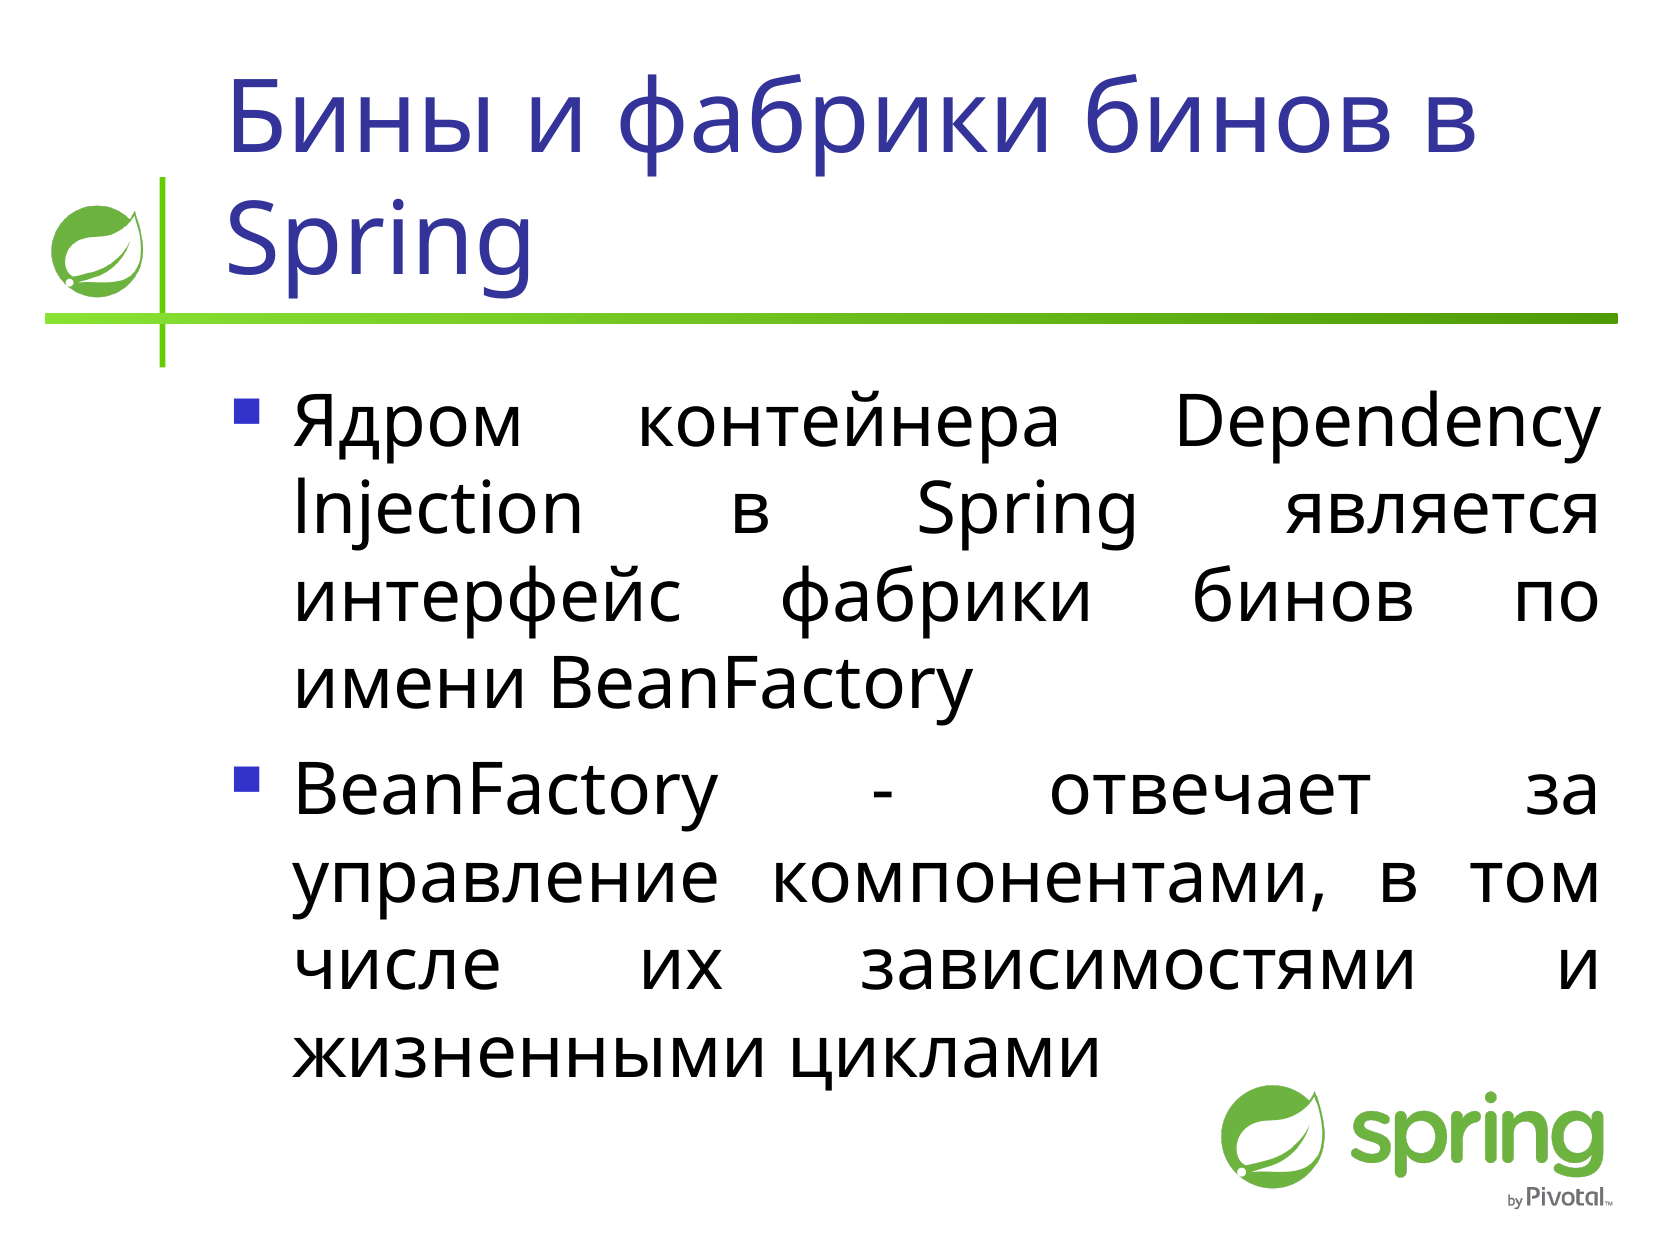

# Бины и фабрики бинов в Spring
Ядром контейнера Dependency lnjection в Spring является интерфейс фабрики бинов по имени BeanFactory
BeanFactory - отвечает за управление компонен­тами, в том числе их зависимостями и жизненными циклами